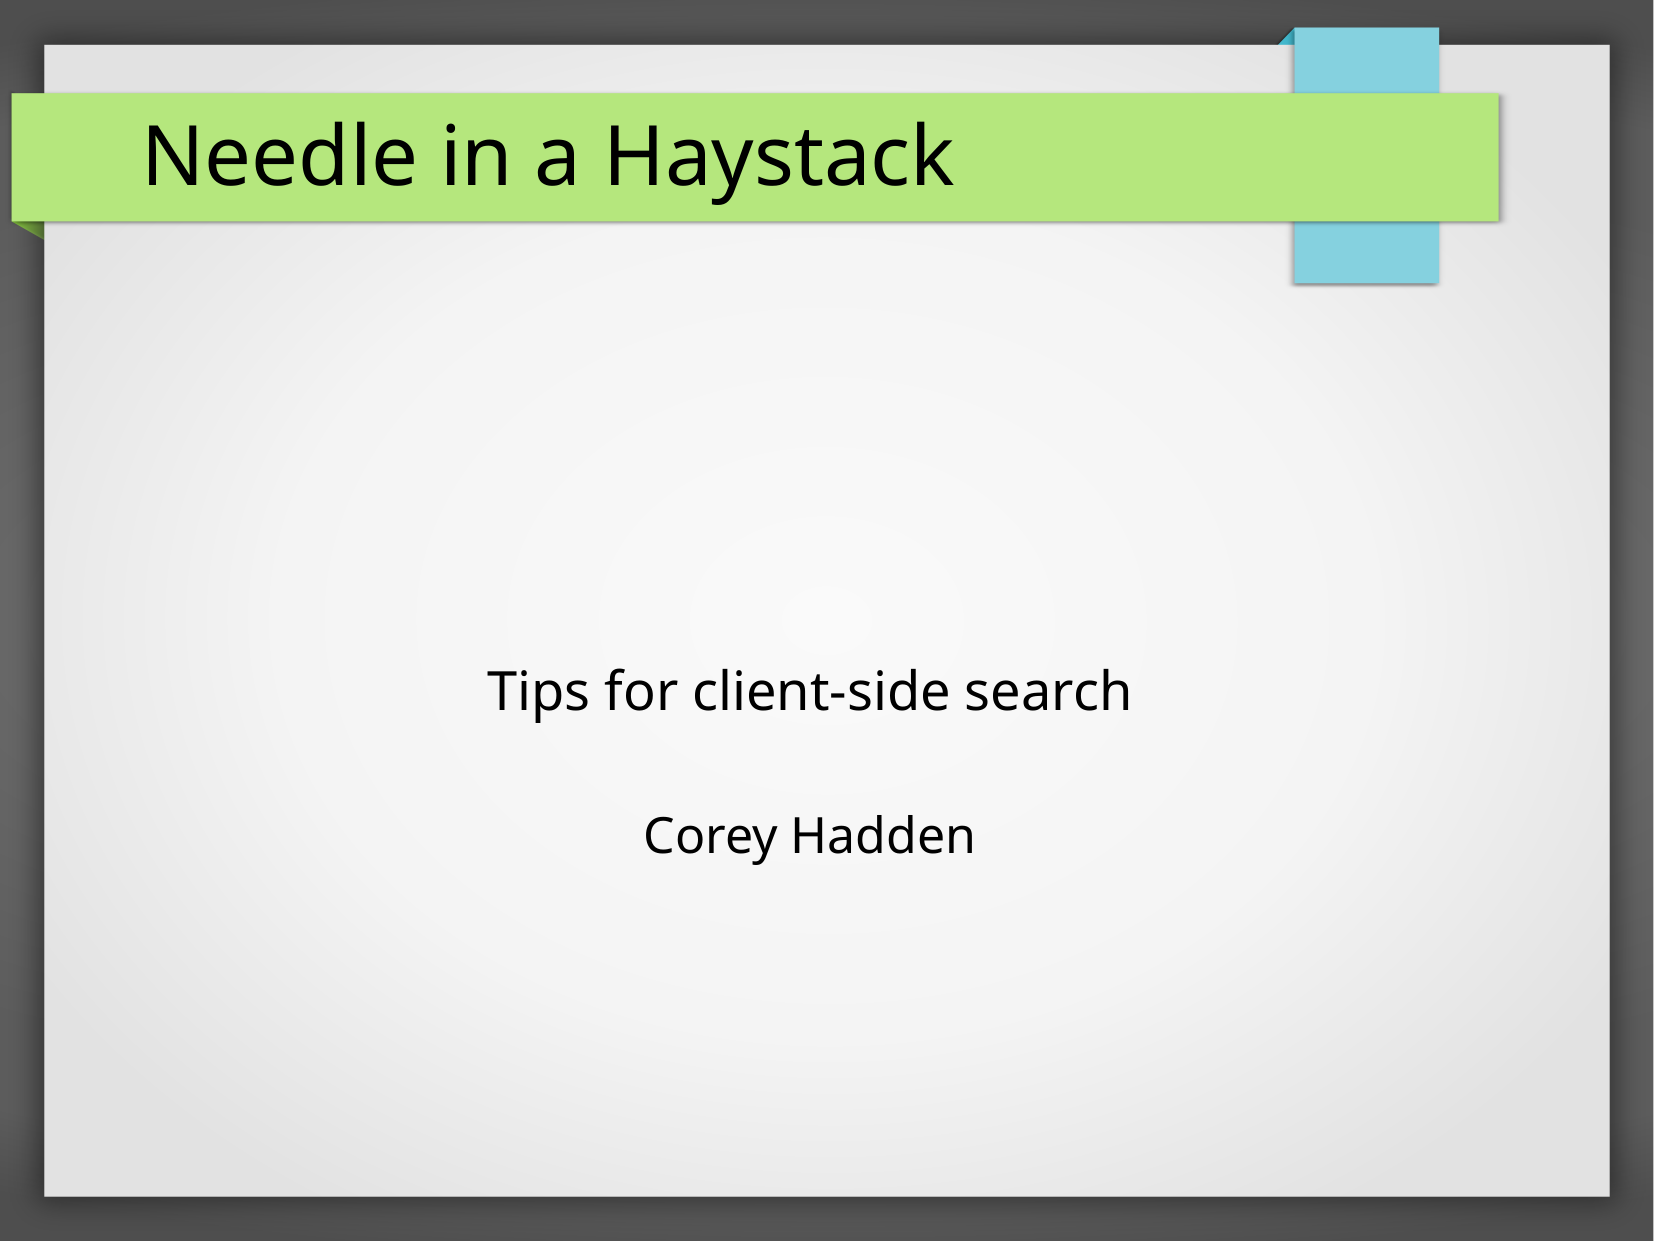

Needle in a Haystack
# Tips for client-side search
Corey Hadden